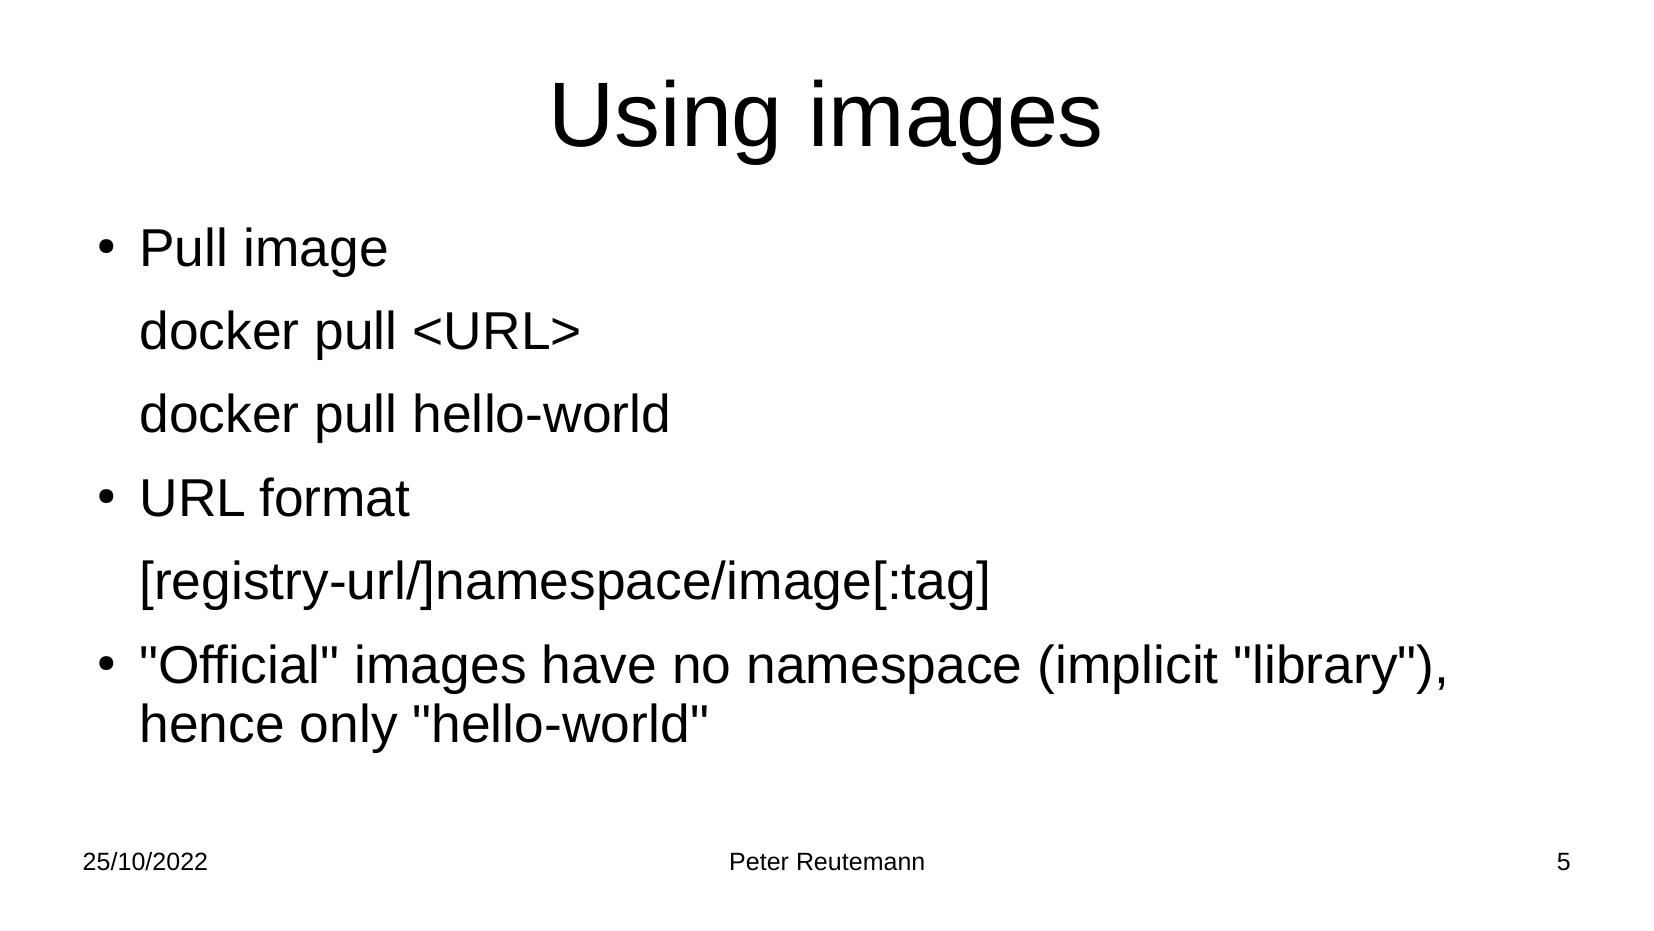

# Using images
Pull image
docker pull <URL>
docker pull hello-world
URL format
[registry-url/]namespace/image[:tag]
"Official" images have no namespace (implicit "library"), hence only "hello-world"
25/10/2022
Peter Reutemann
5